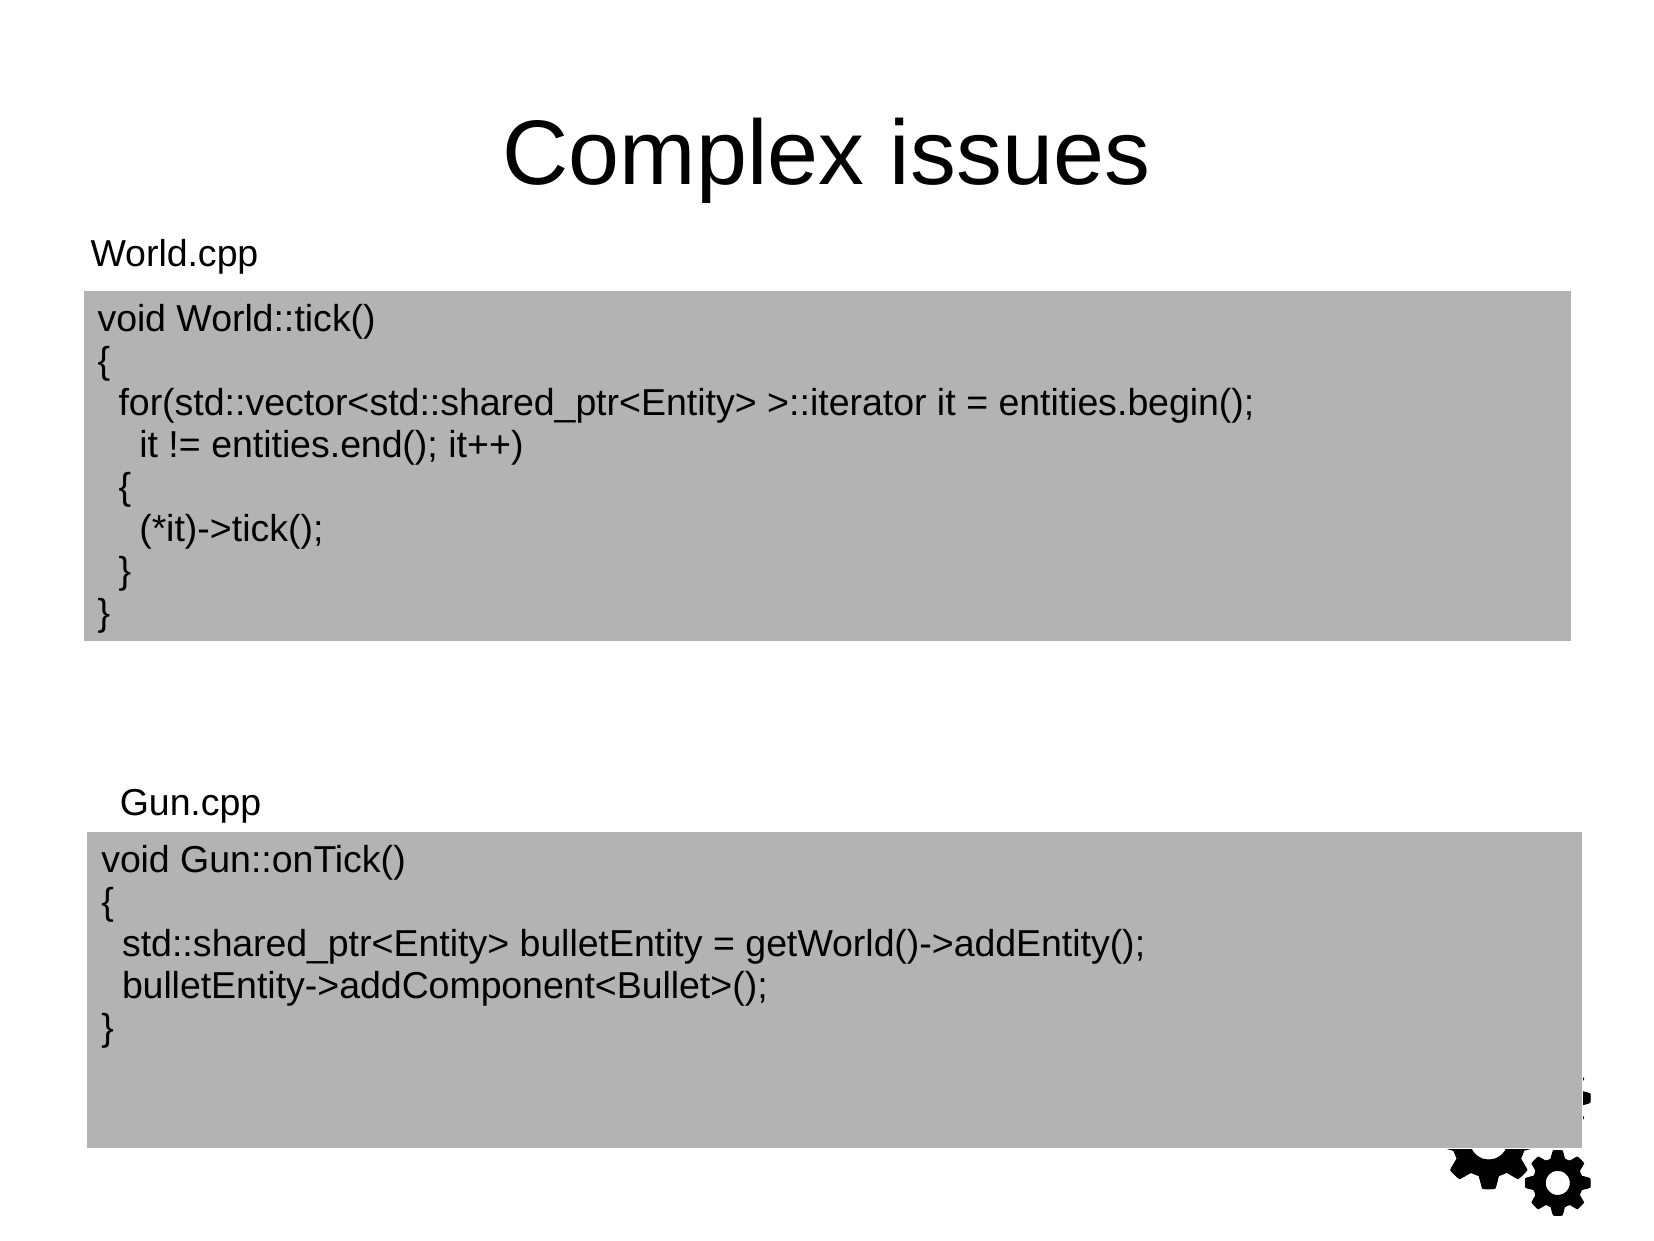

# Complex issues
World.cpp
| void World::tick() { for(std::vector<std::shared\_ptr<Entity> >::iterator it = entities.begin(); it != entities.end(); it++) { (\*it)->tick(); } } |
| --- |
Gun.cpp
| void Gun::onTick() { std::shared\_ptr<Entity> bulletEntity = getWorld()->addEntity(); bulletEntity->addComponent<Bullet>(); } |
| --- |